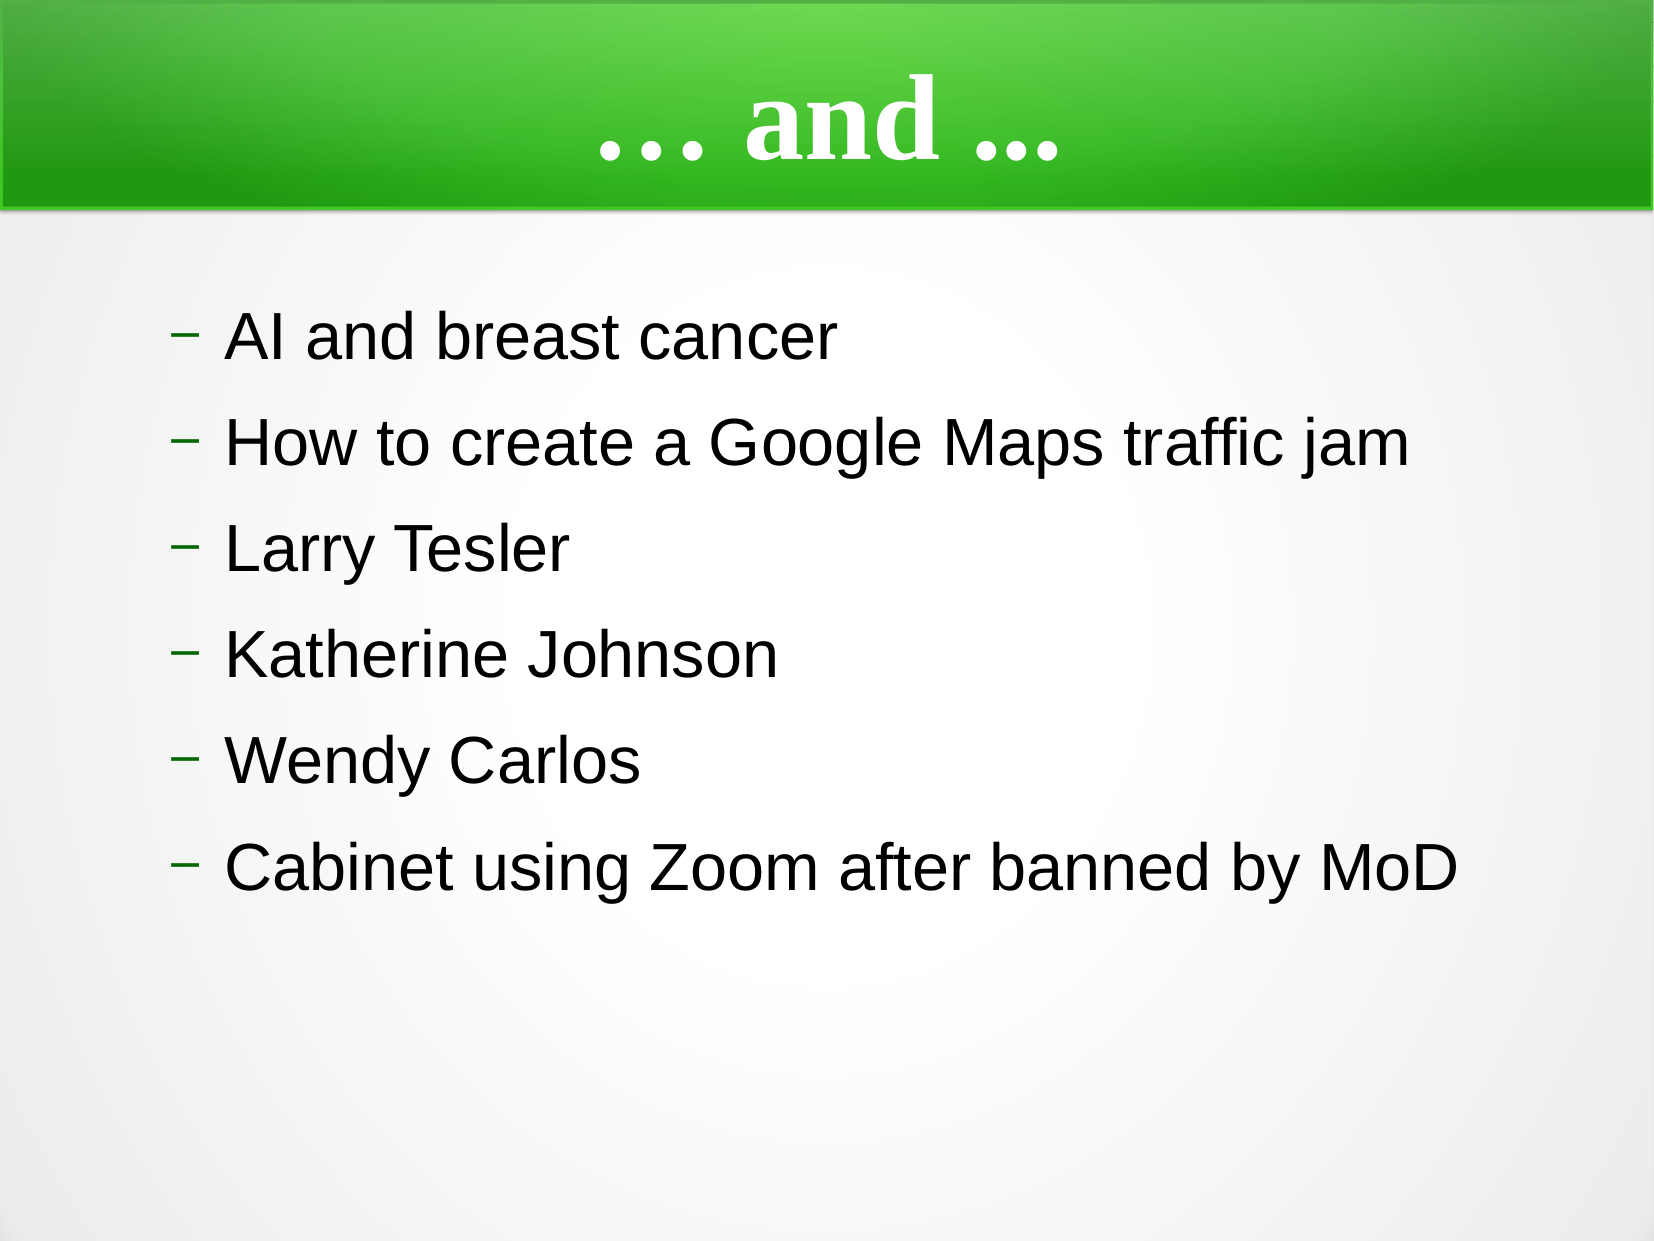

# … and ...
AI and breast cancer
How to create a Google Maps traffic jam
Larry Tesler
Katherine Johnson
Wendy Carlos
Cabinet using Zoom after banned by MoD